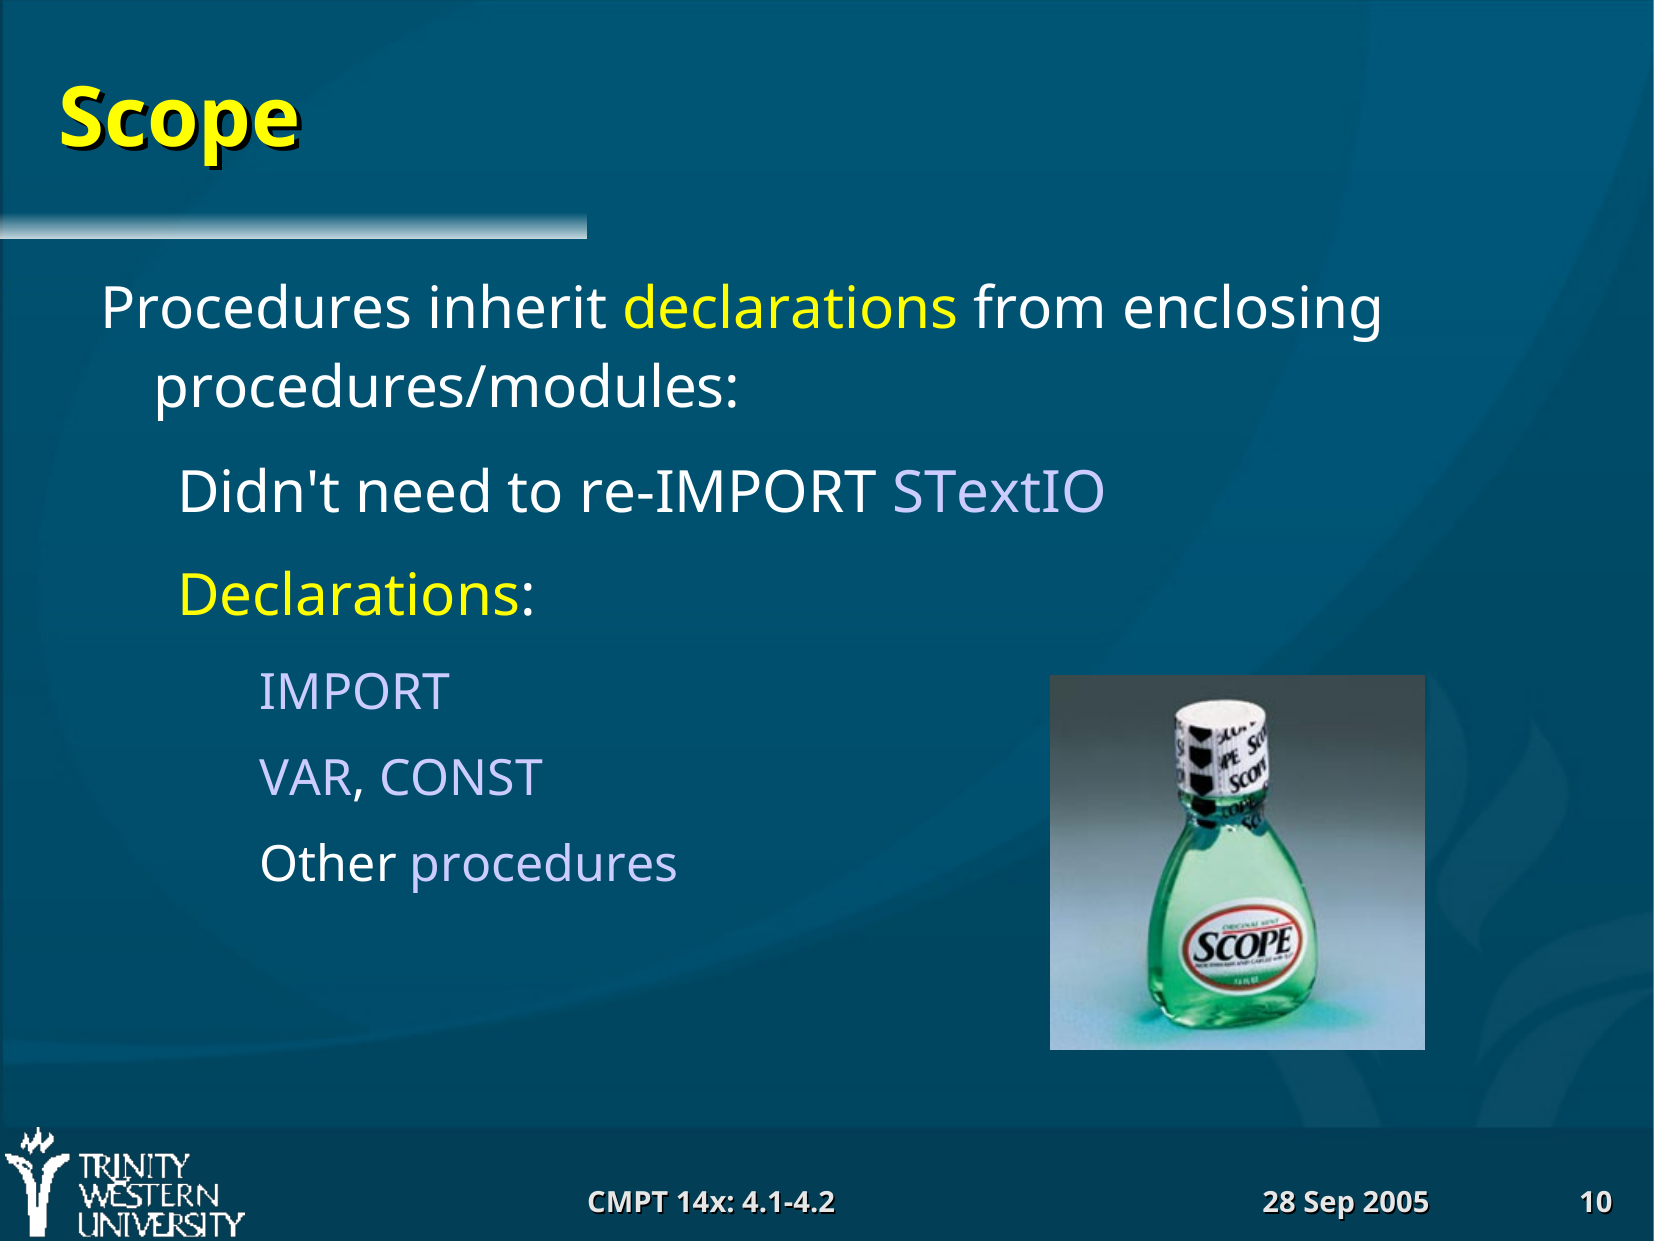

# Scope
Procedures inherit declarations from enclosing procedures/modules:
Didn't need to re-IMPORT STextIO
Declarations:
IMPORT
VAR, CONST
Other procedures
CMPT 14x: 4.1-4.2
28 Sep 2005
10